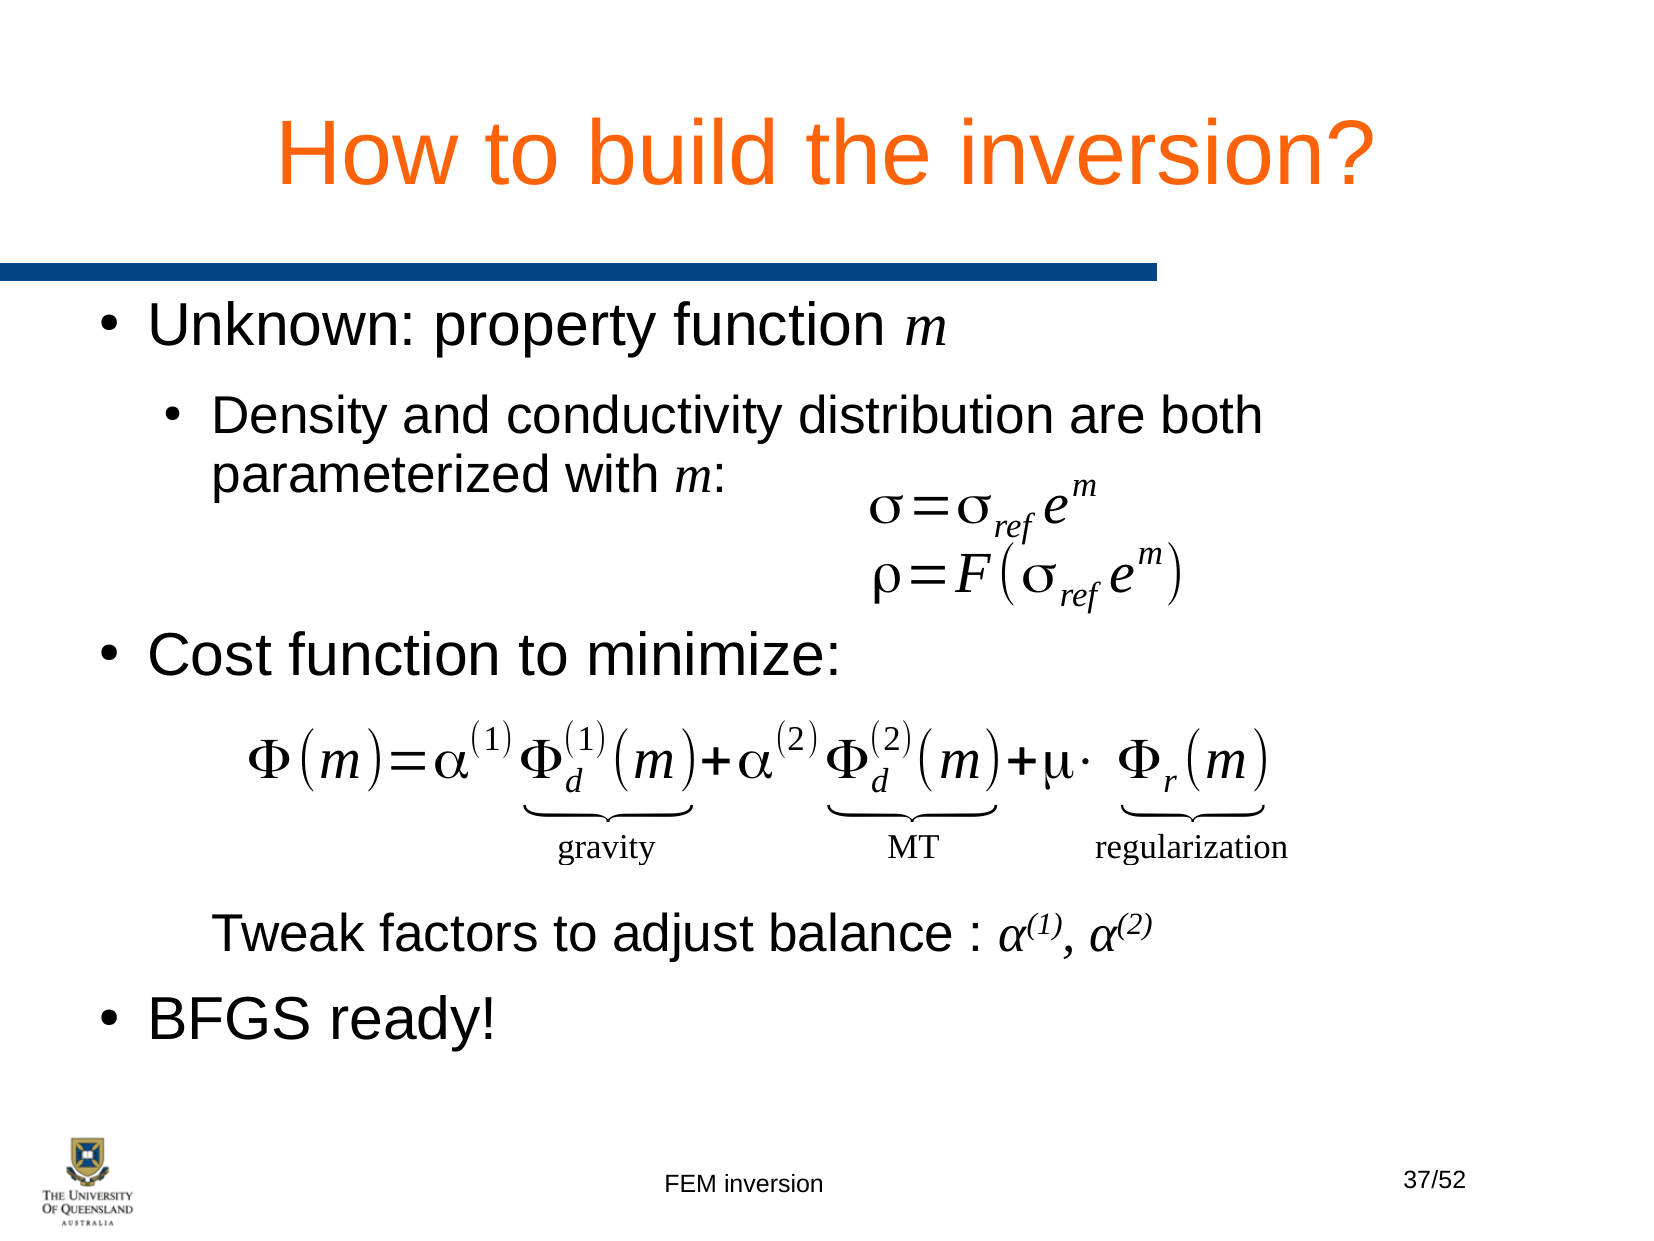

# How to build the inversion?
Unknown: property function m
Density and conductivity distribution are both parameterized with m:
Cost function to minimize:
Tweak factors to adjust balance : α(1), α(2)
BFGS ready!